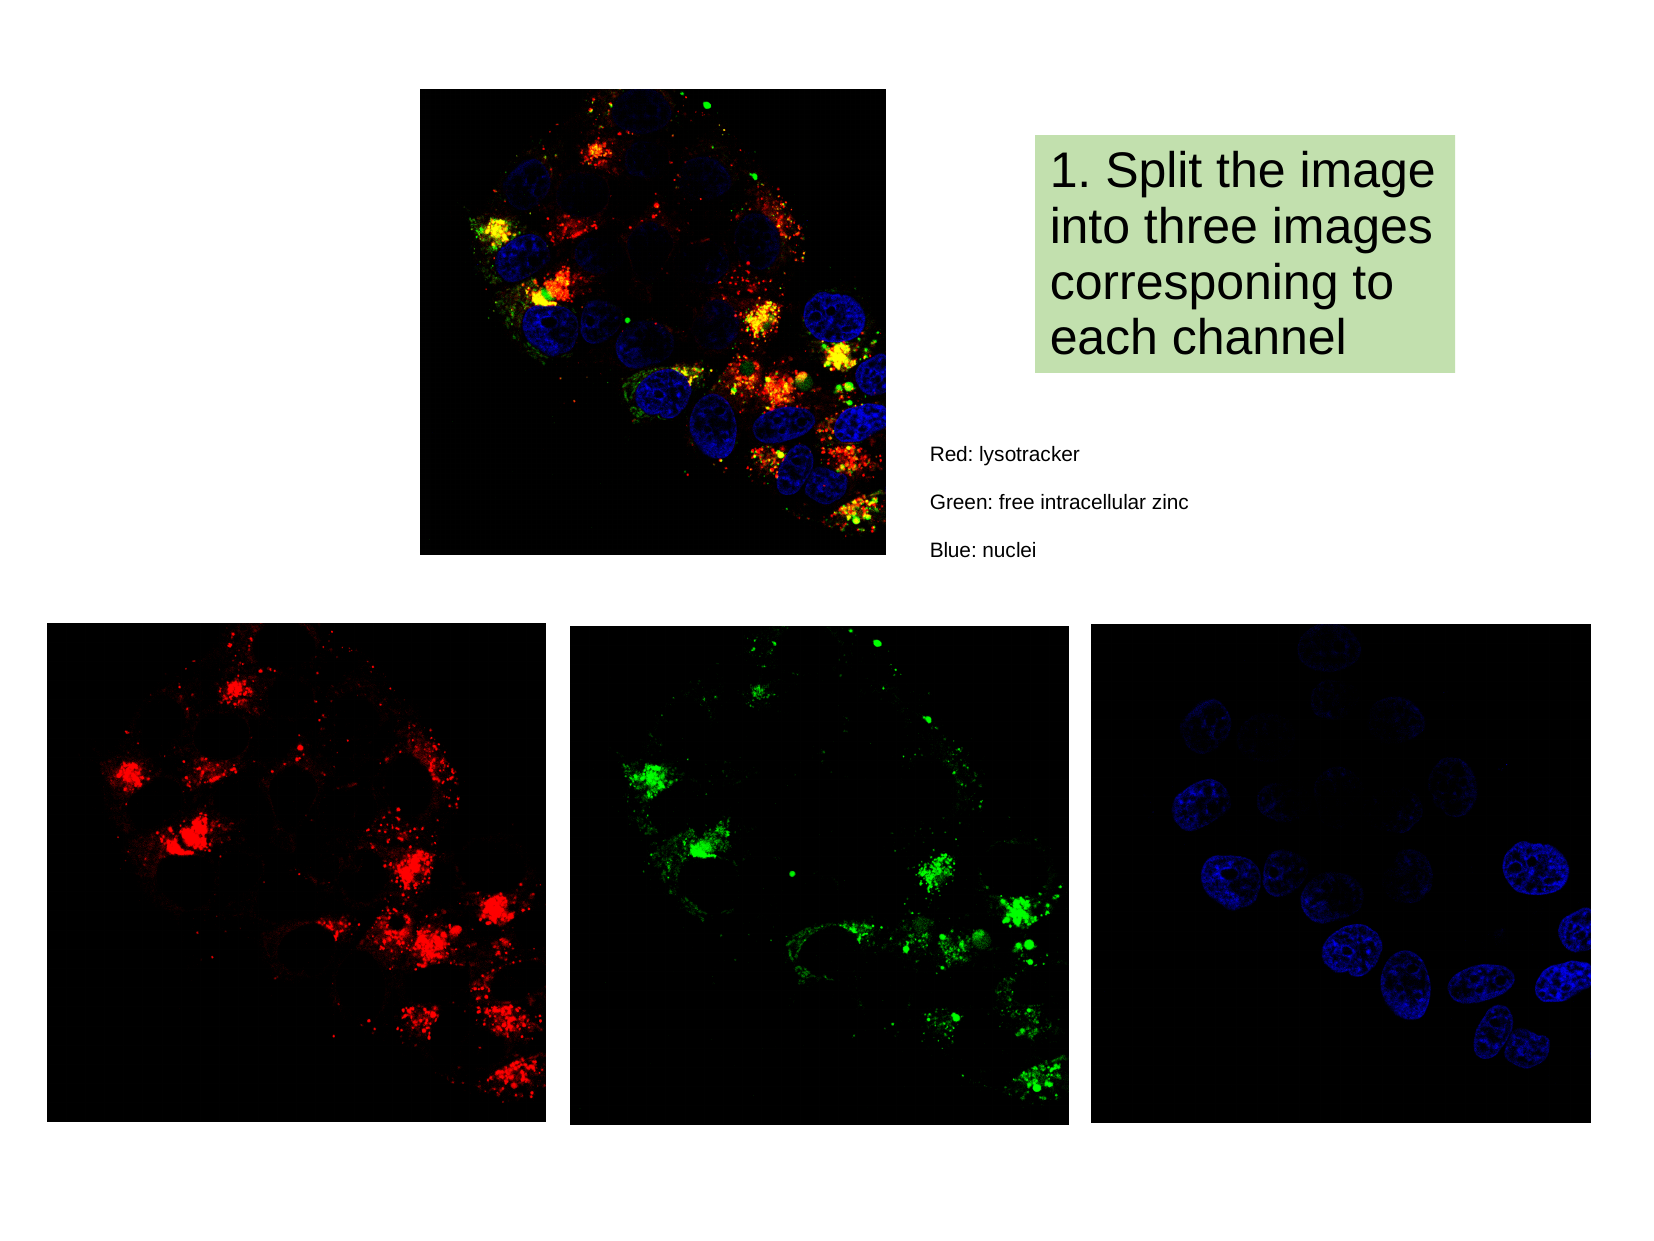

1. Split the image into three images corresponing to each channel
Red: lysotracker
Green: free intracellular zinc
Blue: nuclei